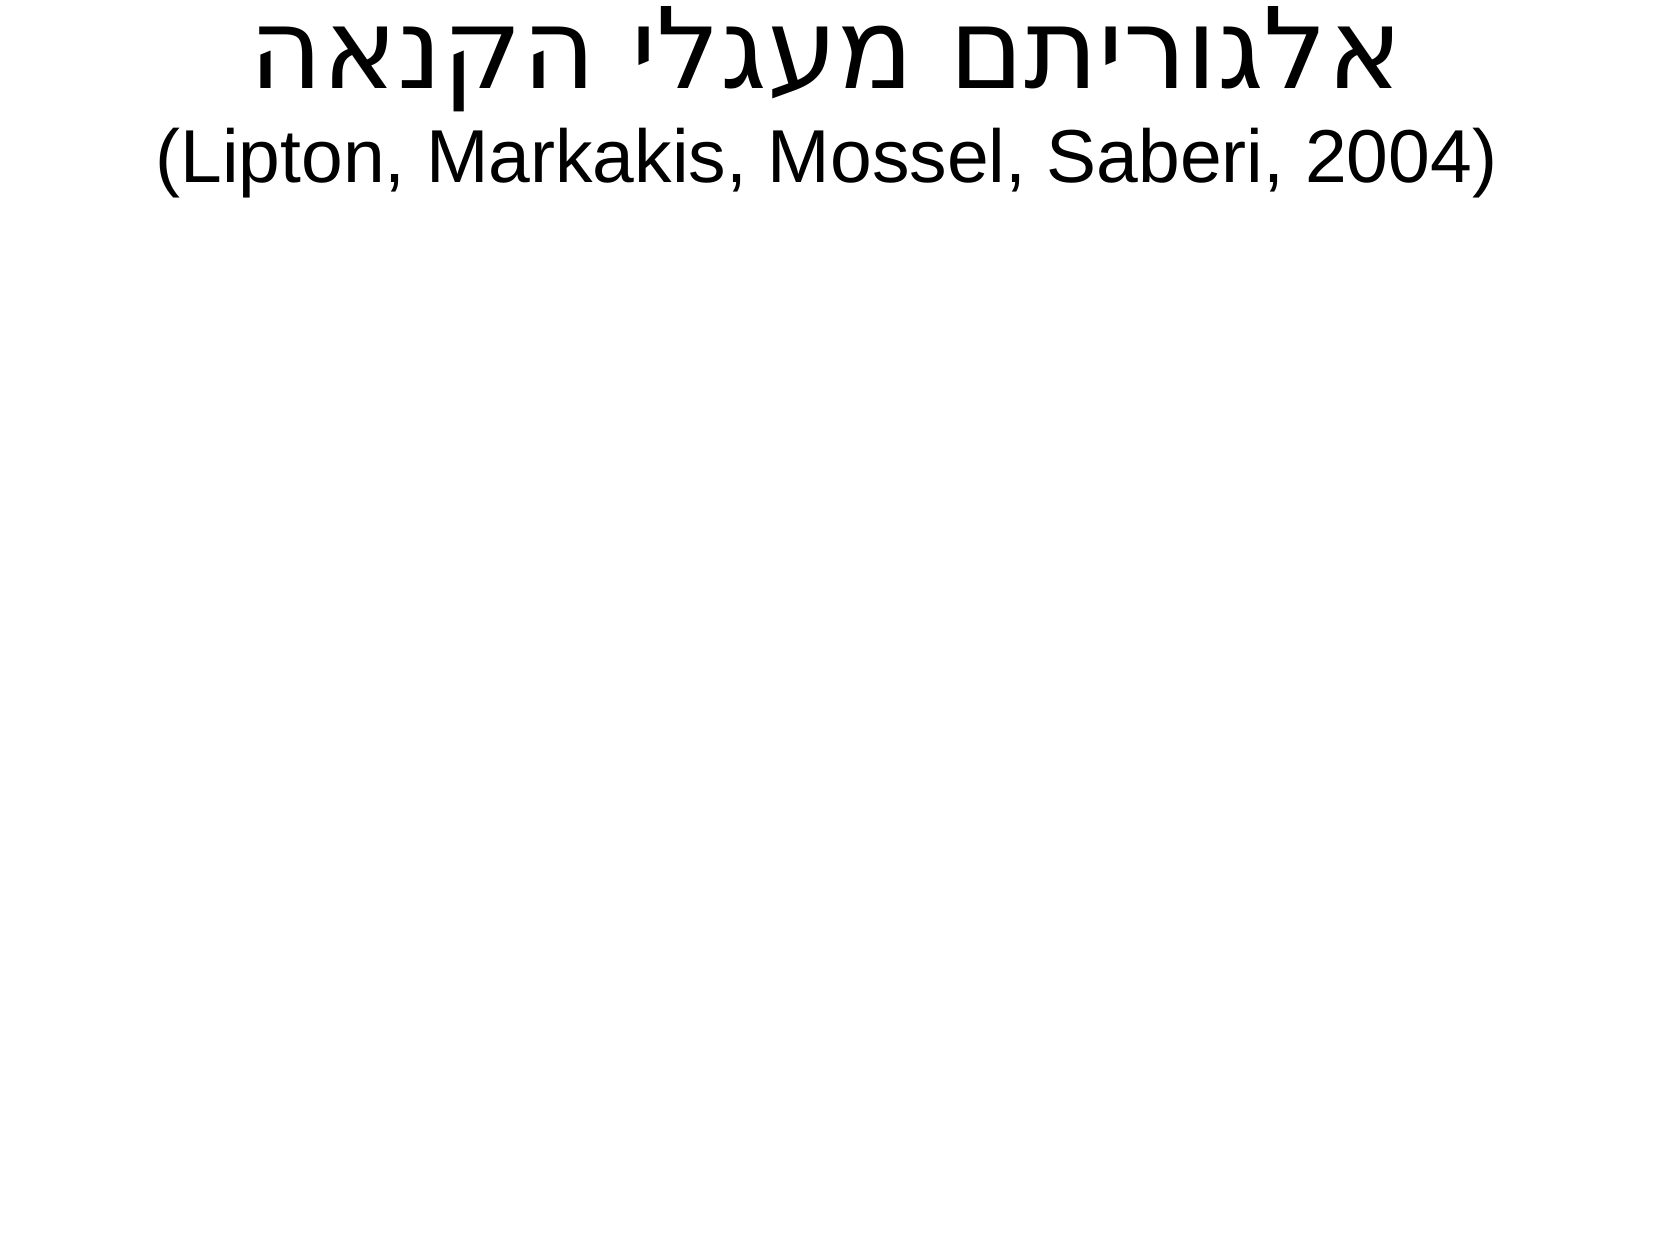

# אלגוריתם מעגלי הקנאה (Lipton, Markakis, Mossel, Saberi, 2004)